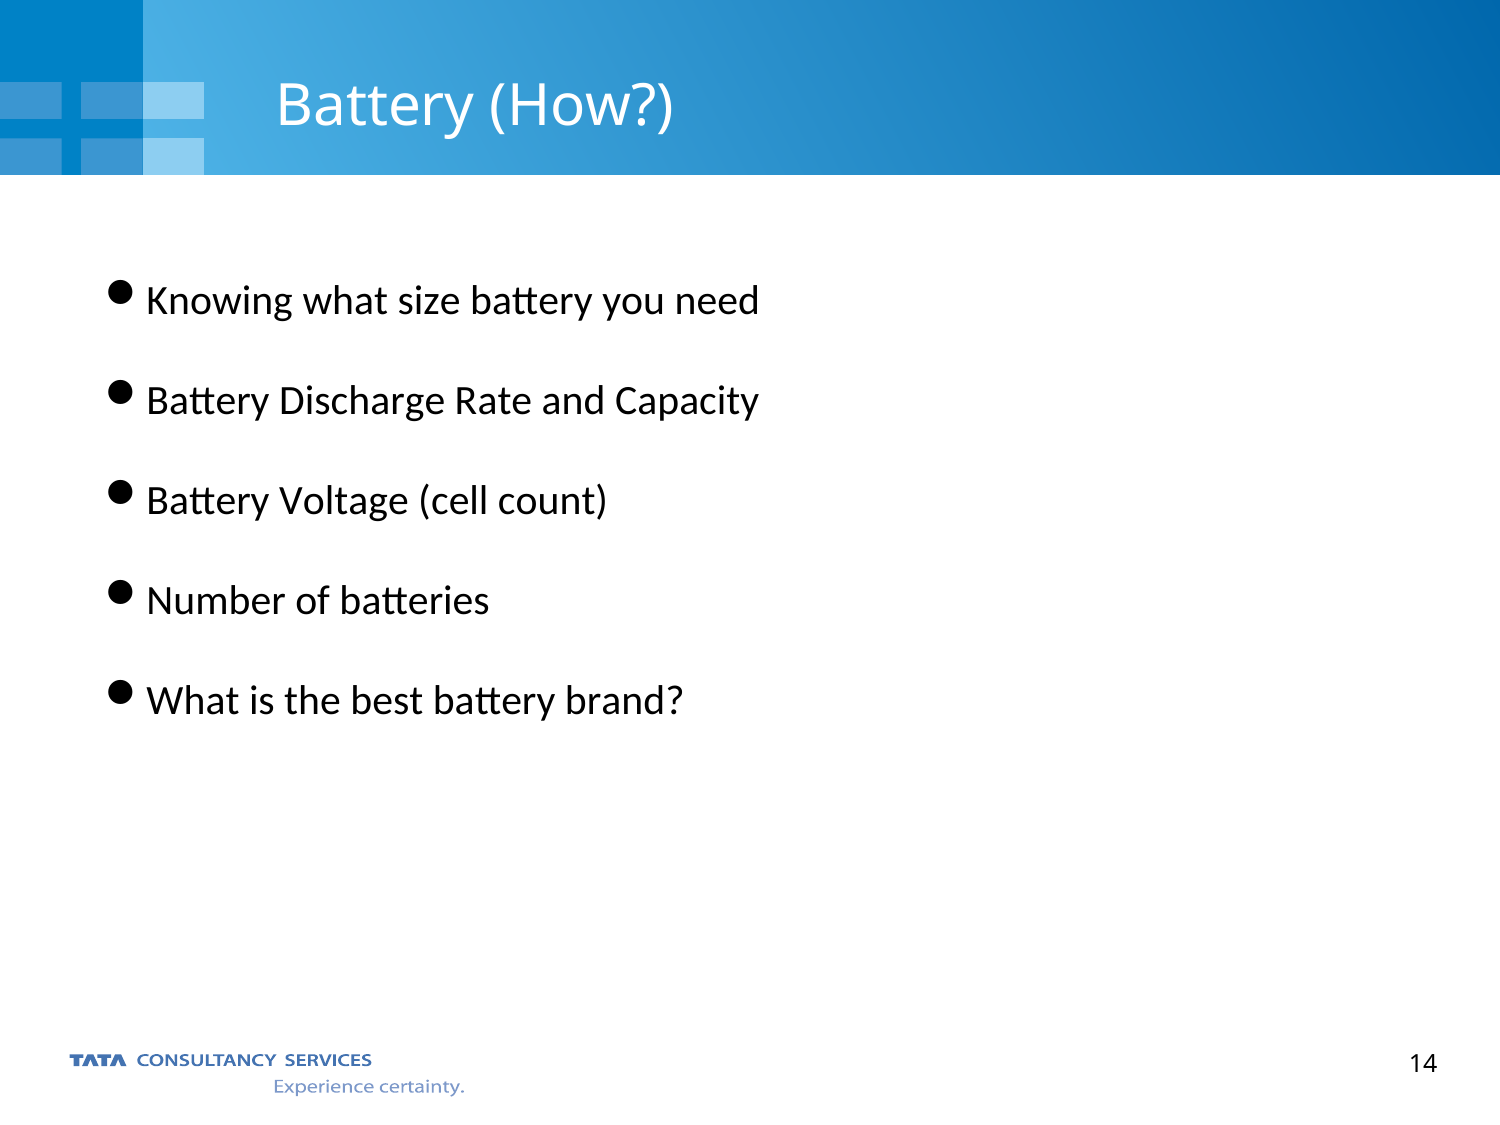

Battery (How?)
Knowing what size battery you need
Battery Discharge Rate and Capacity
Battery Voltage (cell count)
Number of batteries
What is the best battery brand?